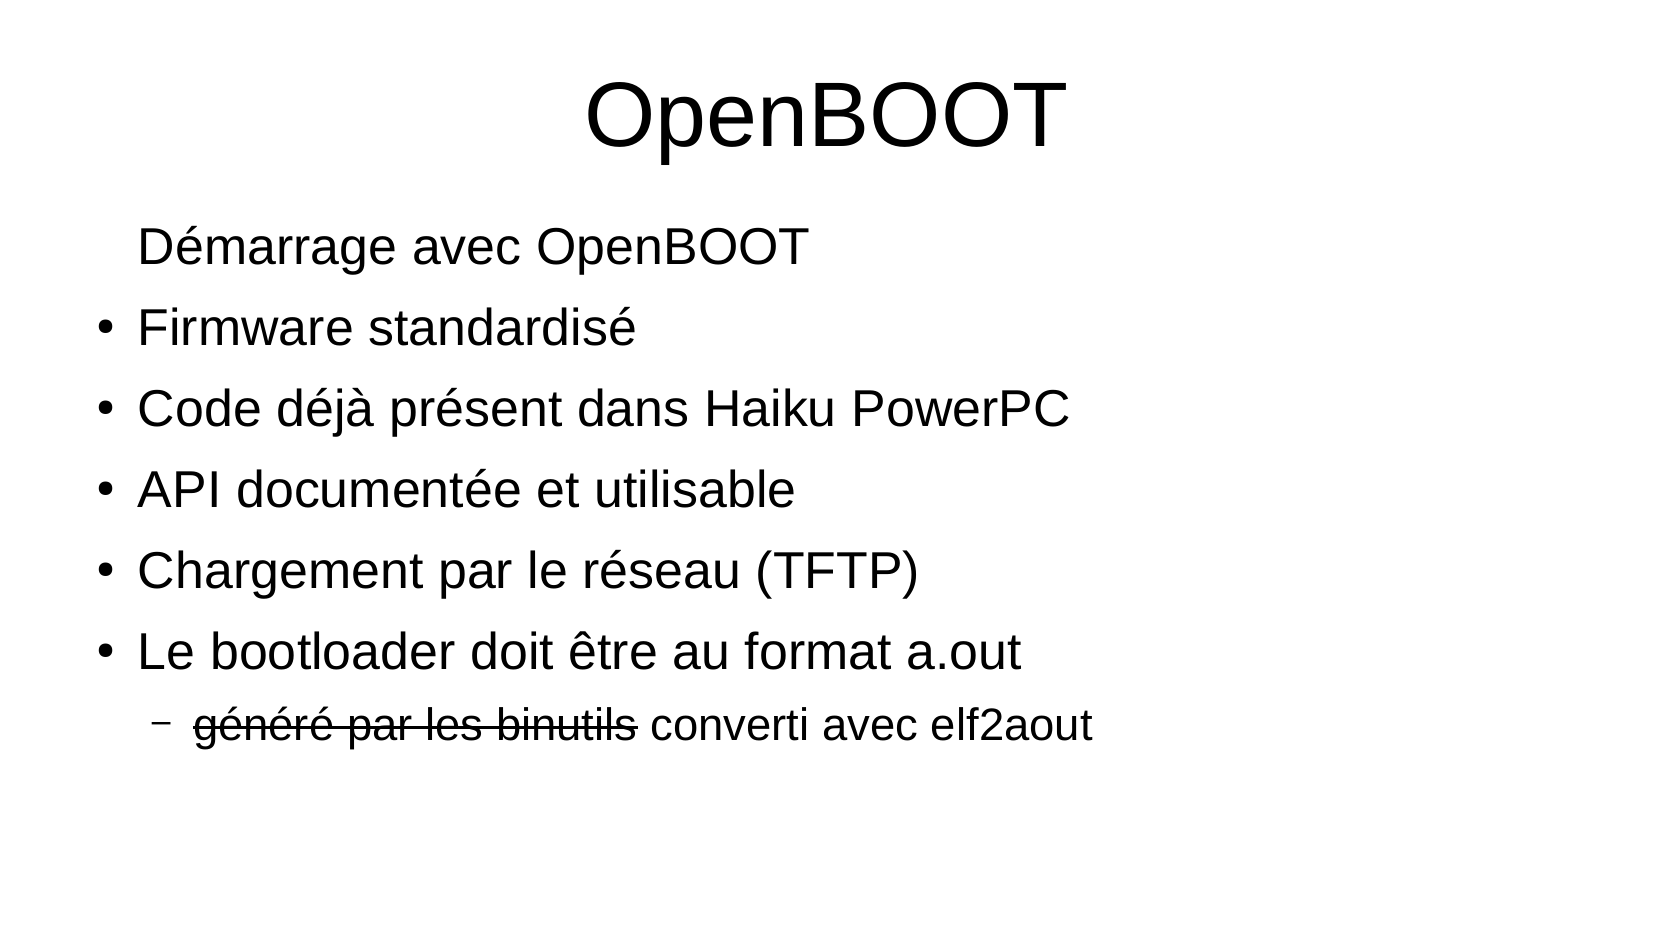

# OpenBOOT
Démarrage avec OpenBOOT
Firmware standardisé
Code déjà présent dans Haiku PowerPC
API documentée et utilisable
Chargement par le réseau (TFTP)
Le bootloader doit être au format a.out
généré par les binutils converti avec elf2aout